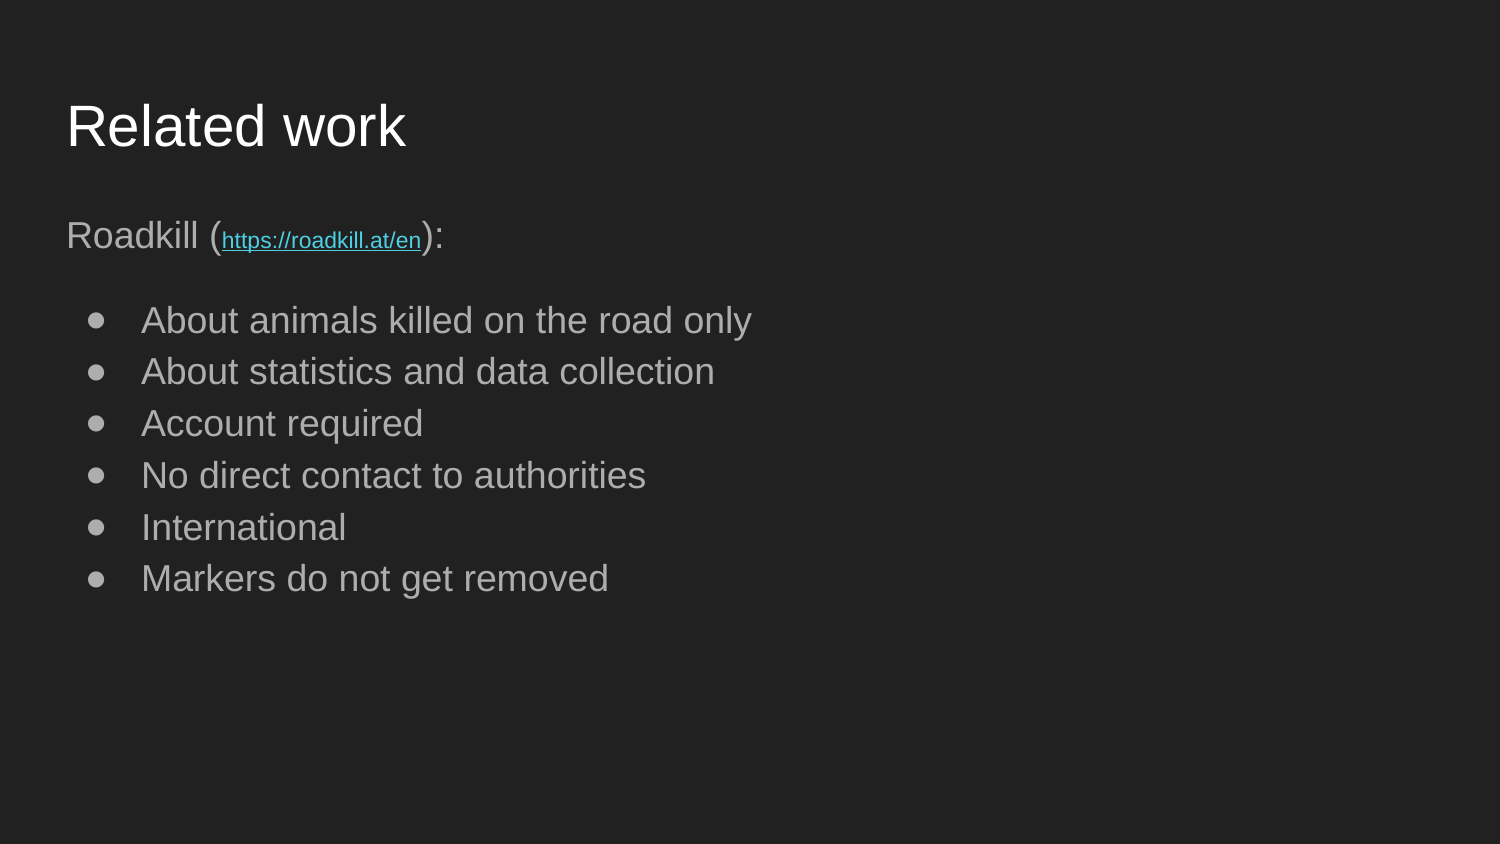

# Related work
Roadkill (https://roadkill.at/en):
About animals killed on the road only
About statistics and data collection
Account required
No direct contact to authorities
International
Markers do not get removed